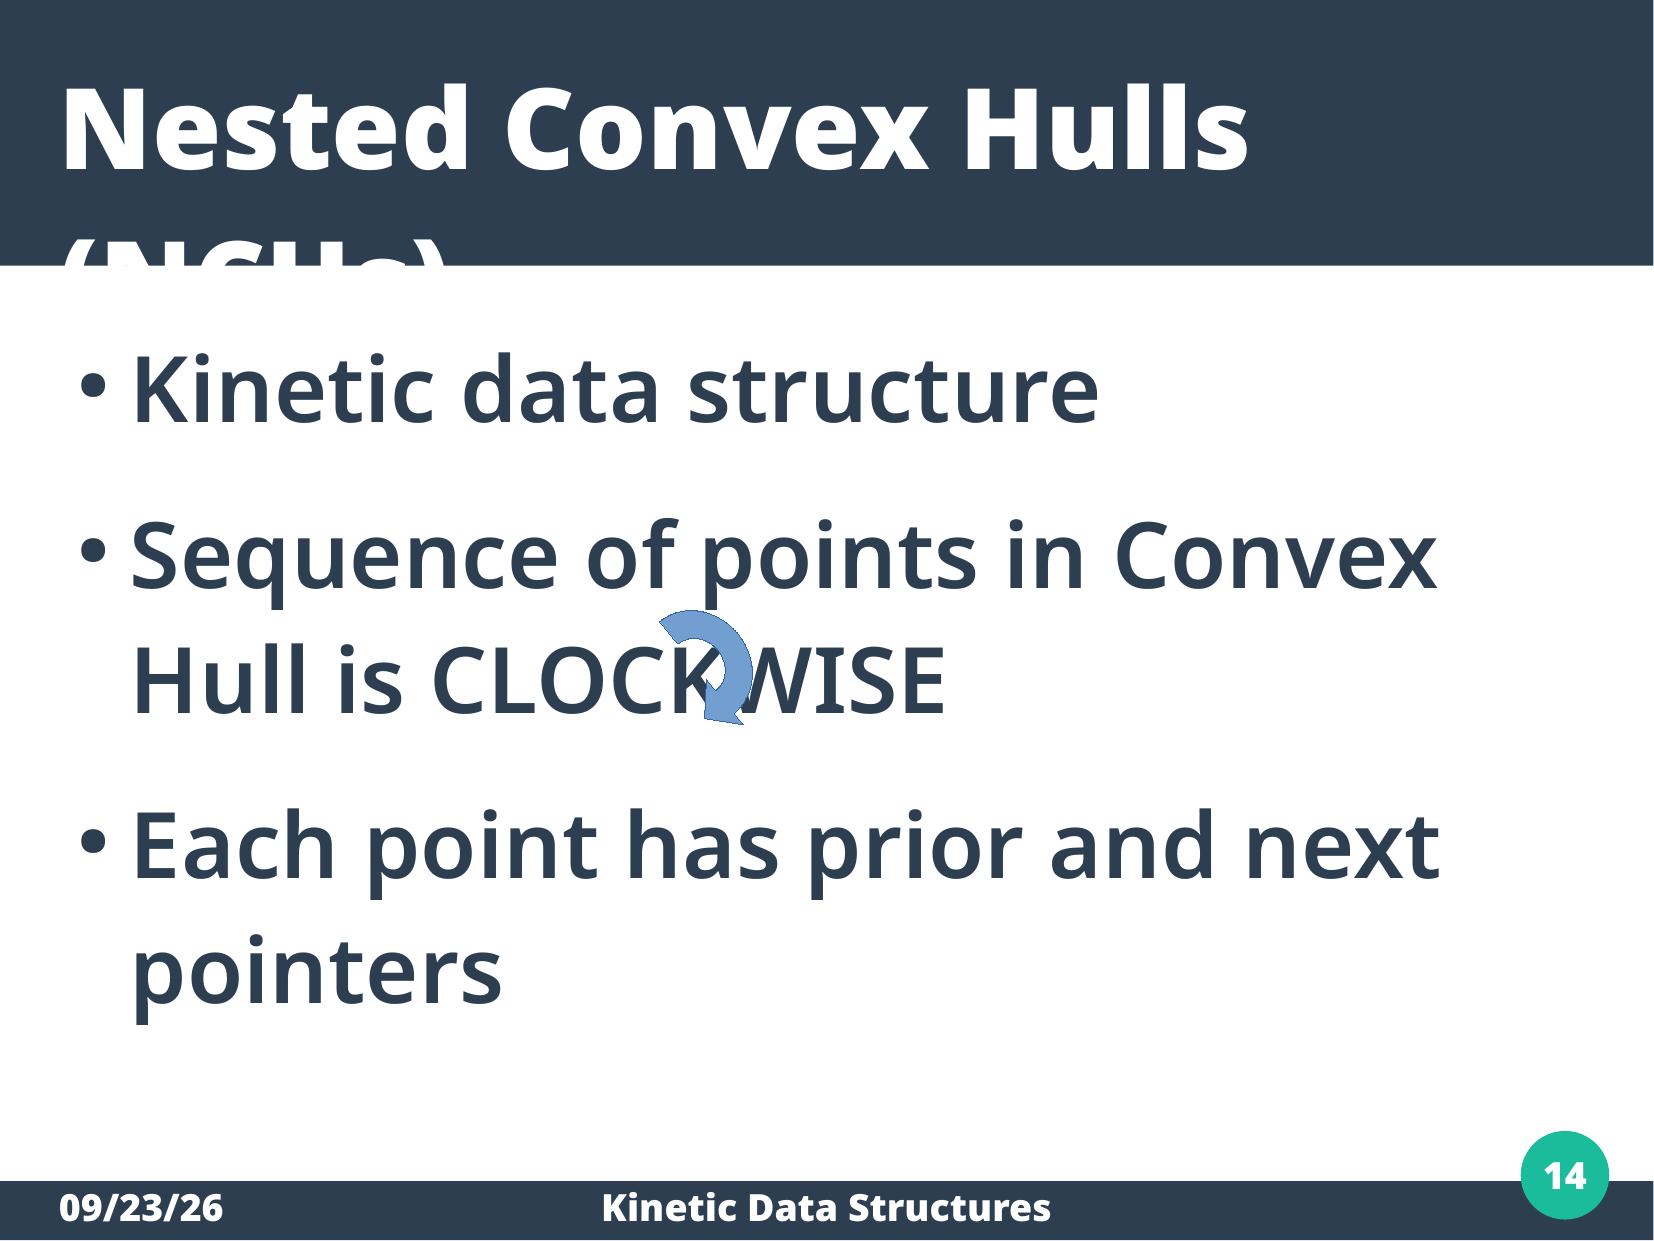

# Nested Convex Hulls (NCHs)
Kinetic data structure
Sequence of points in Convex Hull is CLOCKWISE
Each point has prior and next pointers
14
Kinetic Data Structures